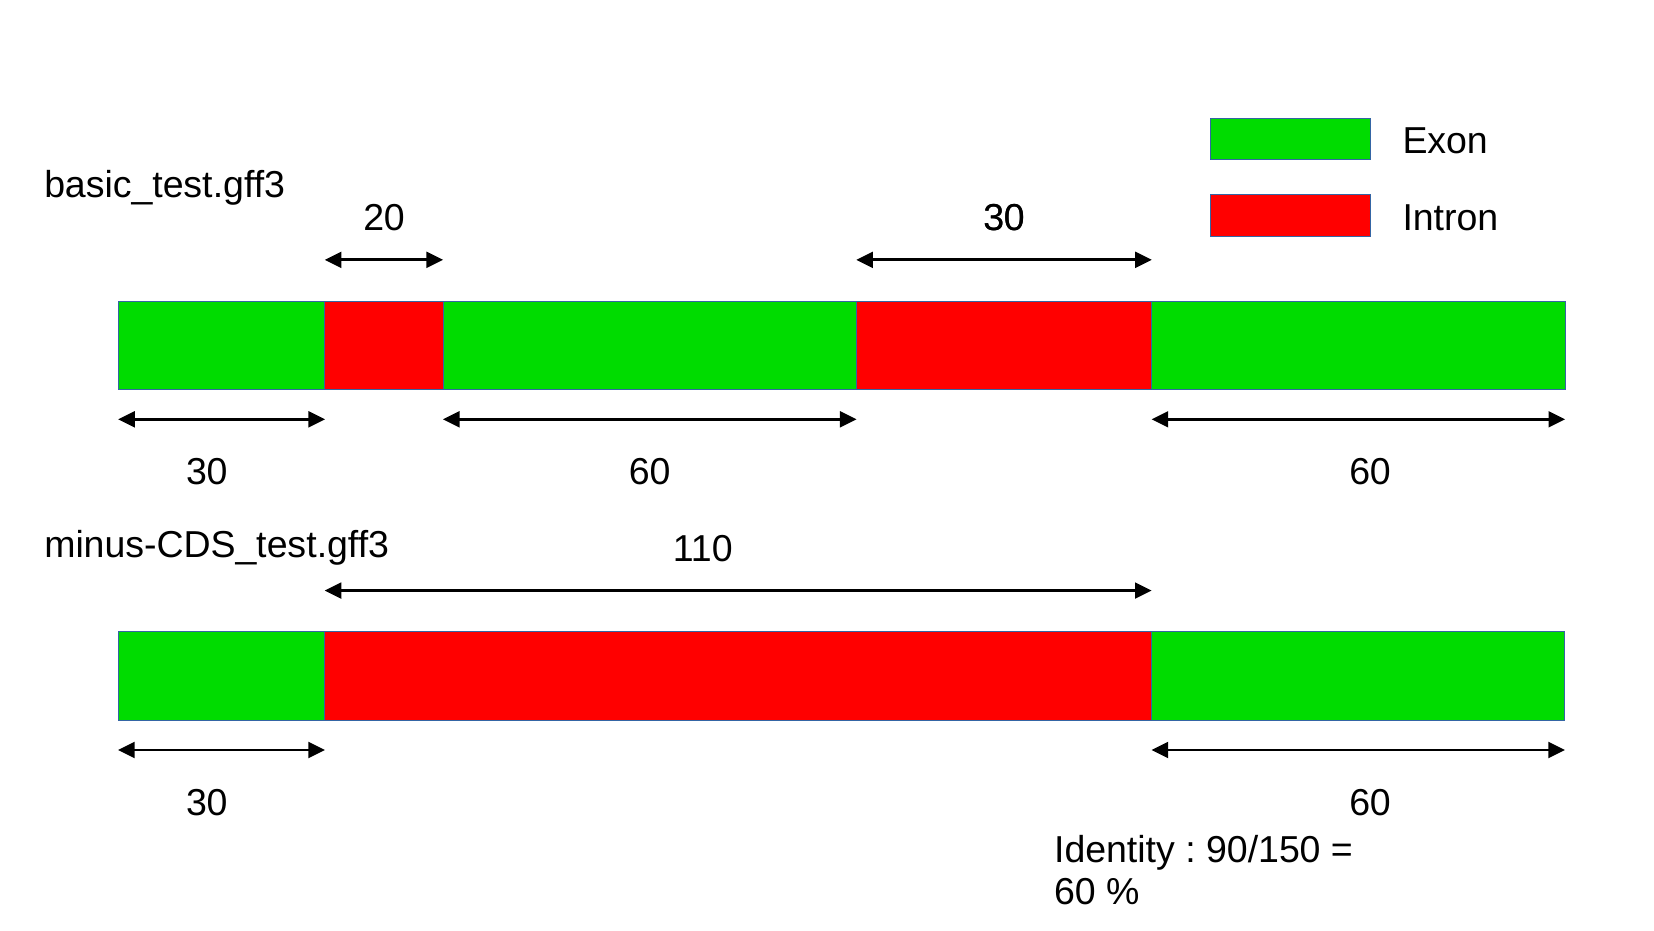

Exon
basic_test.gff3
20
30
30
Intron
30
60
60
minus-CDS_test.gff3
110
30
60
Identity : 90/150 = 60 %